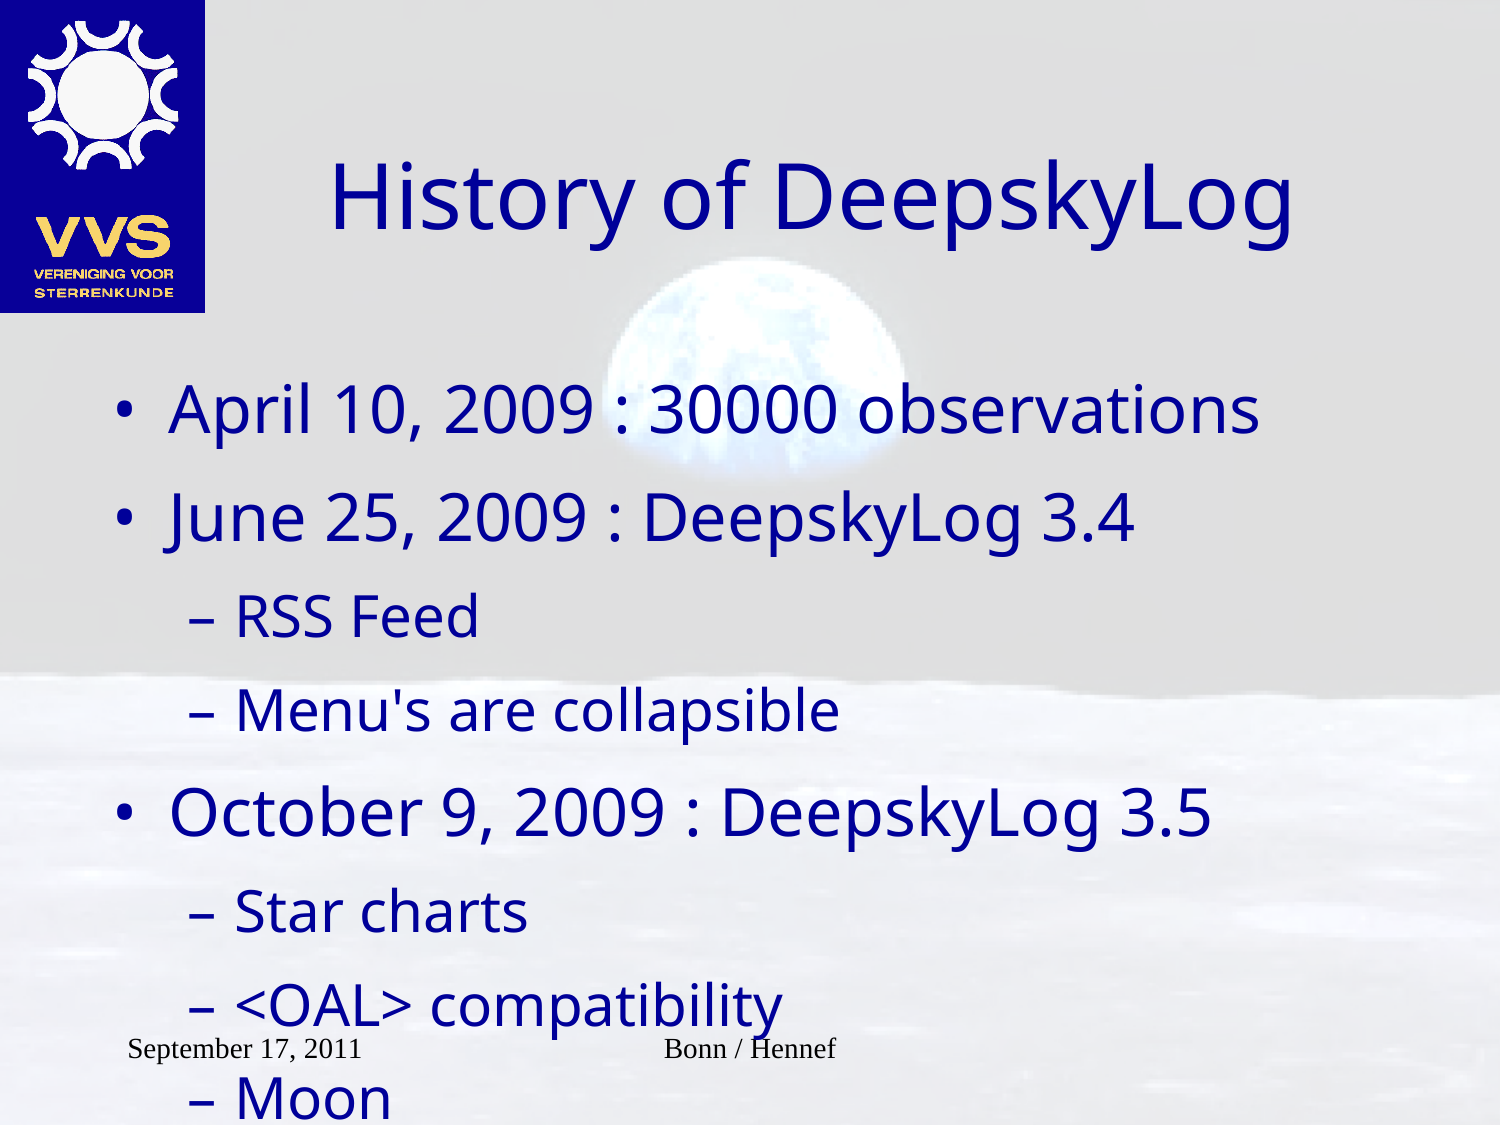

# History of DeepskyLog
April 10, 2009 : 30000 observations
June 25, 2009 : DeepskyLog 3.4
RSS Feed
Menu's are collapsible
October 9, 2009 : DeepskyLog 3.5
Star charts
<OAL> compatibility
Moon
September 17, 2011
Bonn / Hennef